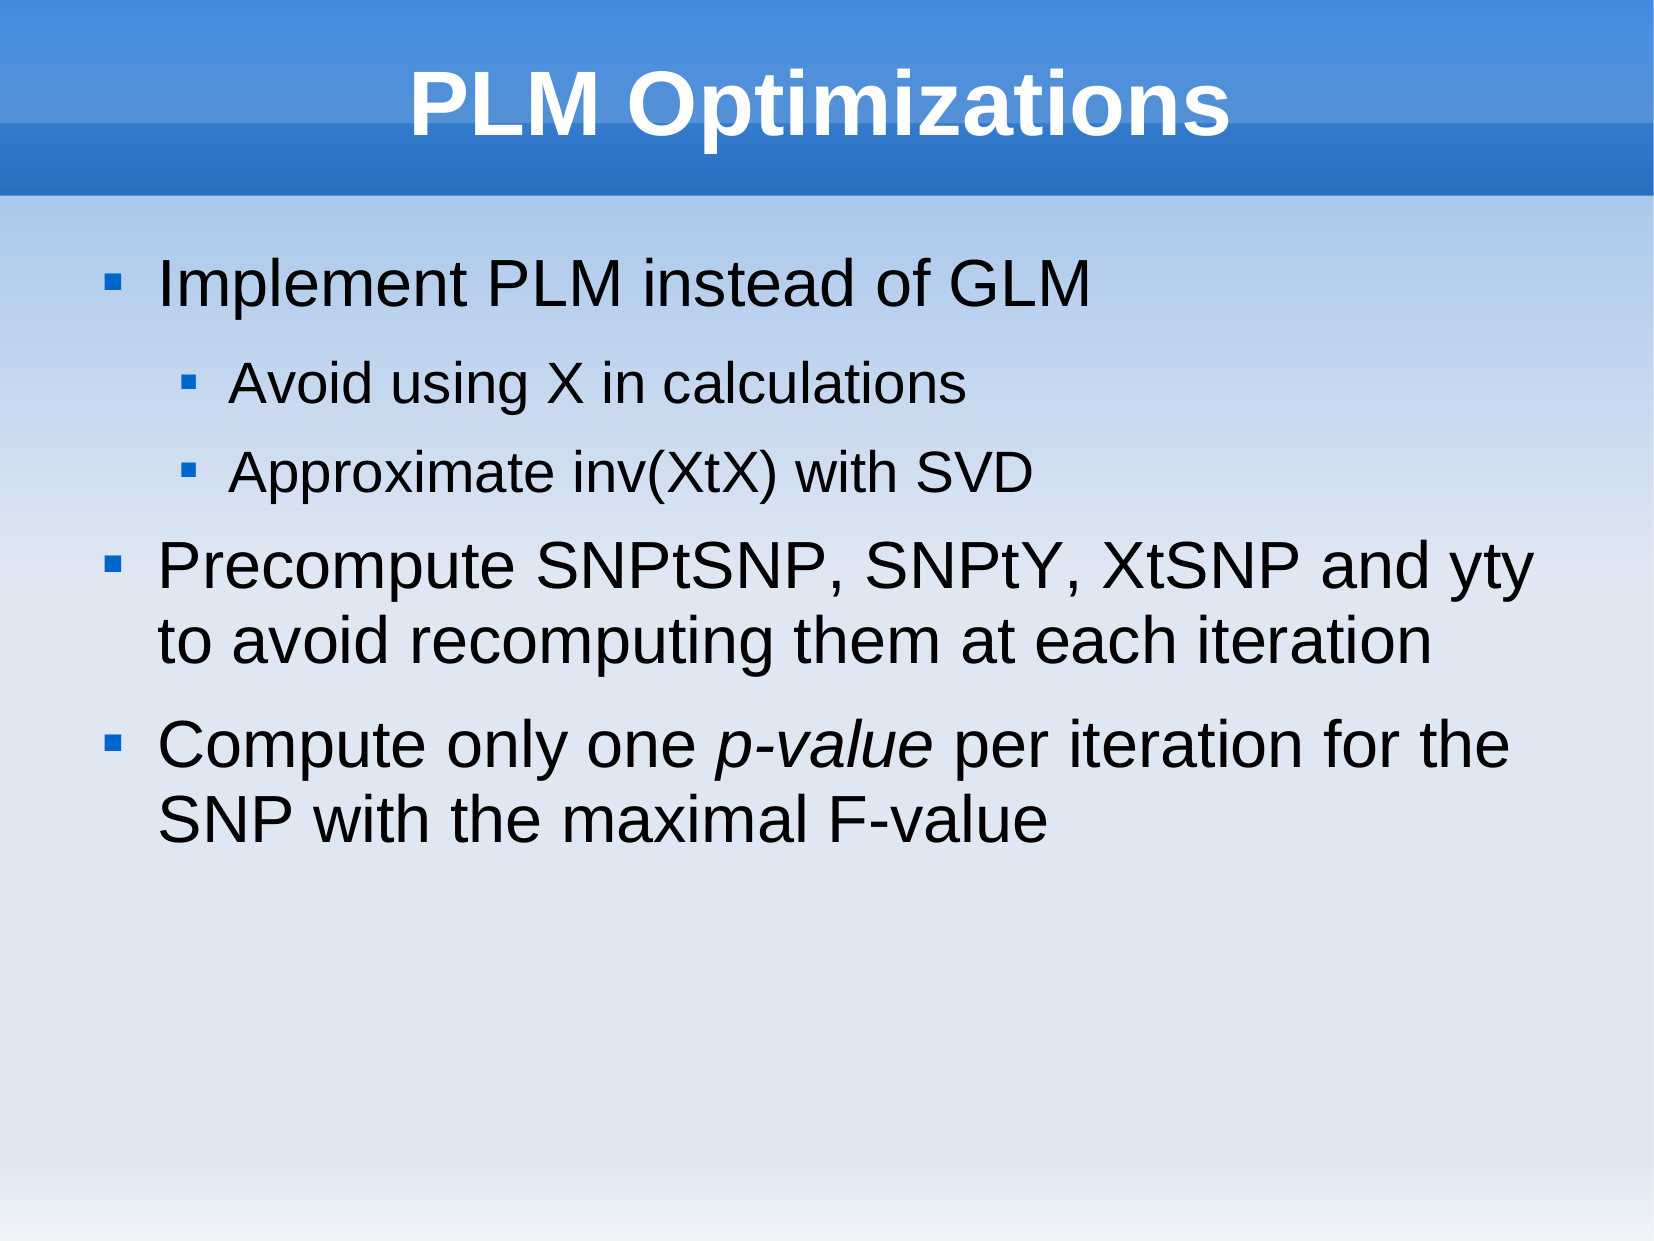

# PLM Optimizations
Implement PLM instead of GLM
Avoid using X in calculations
Approximate inv(XtX) with SVD
Precompute SNPtSNP, SNPtY, XtSNP and yty to avoid recomputing them at each iteration
Compute only one p-value per iteration for the SNP with the maximal F-value